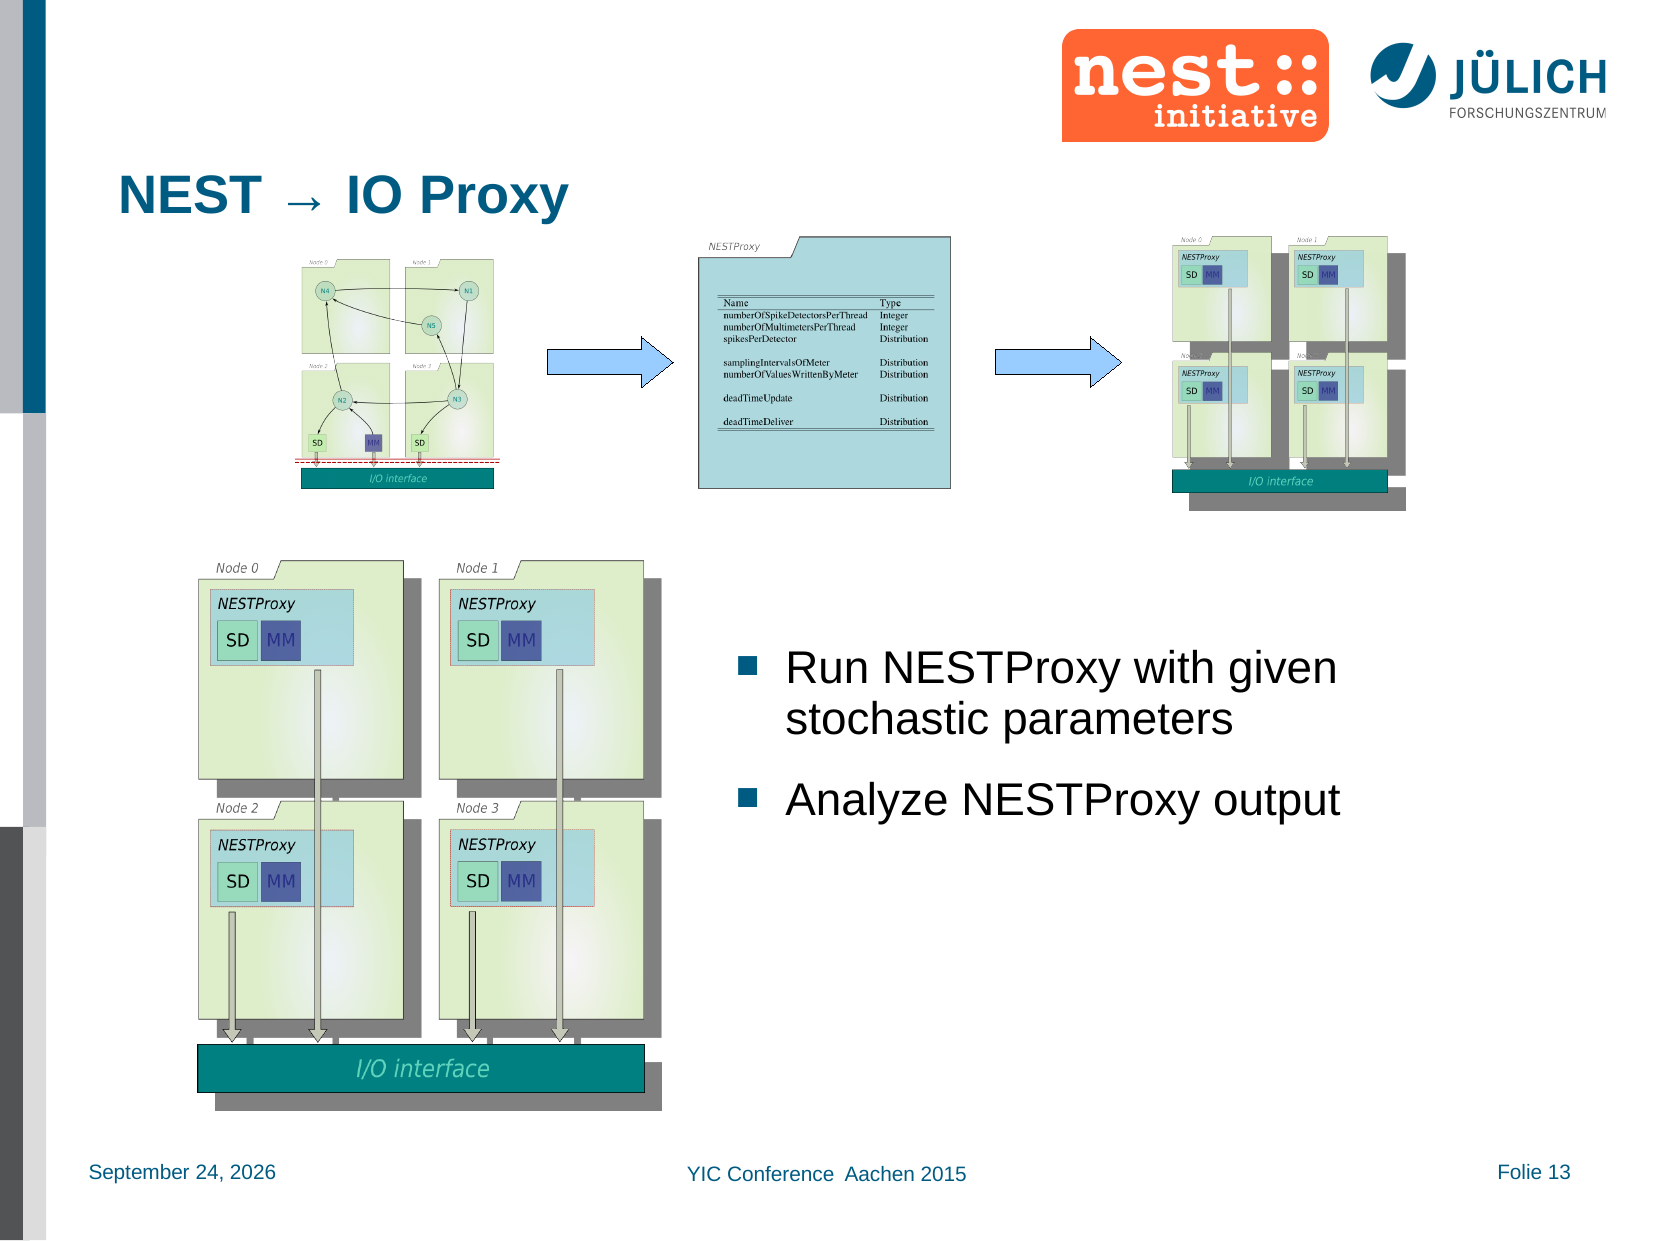

# NEST → IO Proxy
Run NESTProxy with given stochastic parameters
Analyze NESTProxy output
13
YIC Conference Aachen 2015